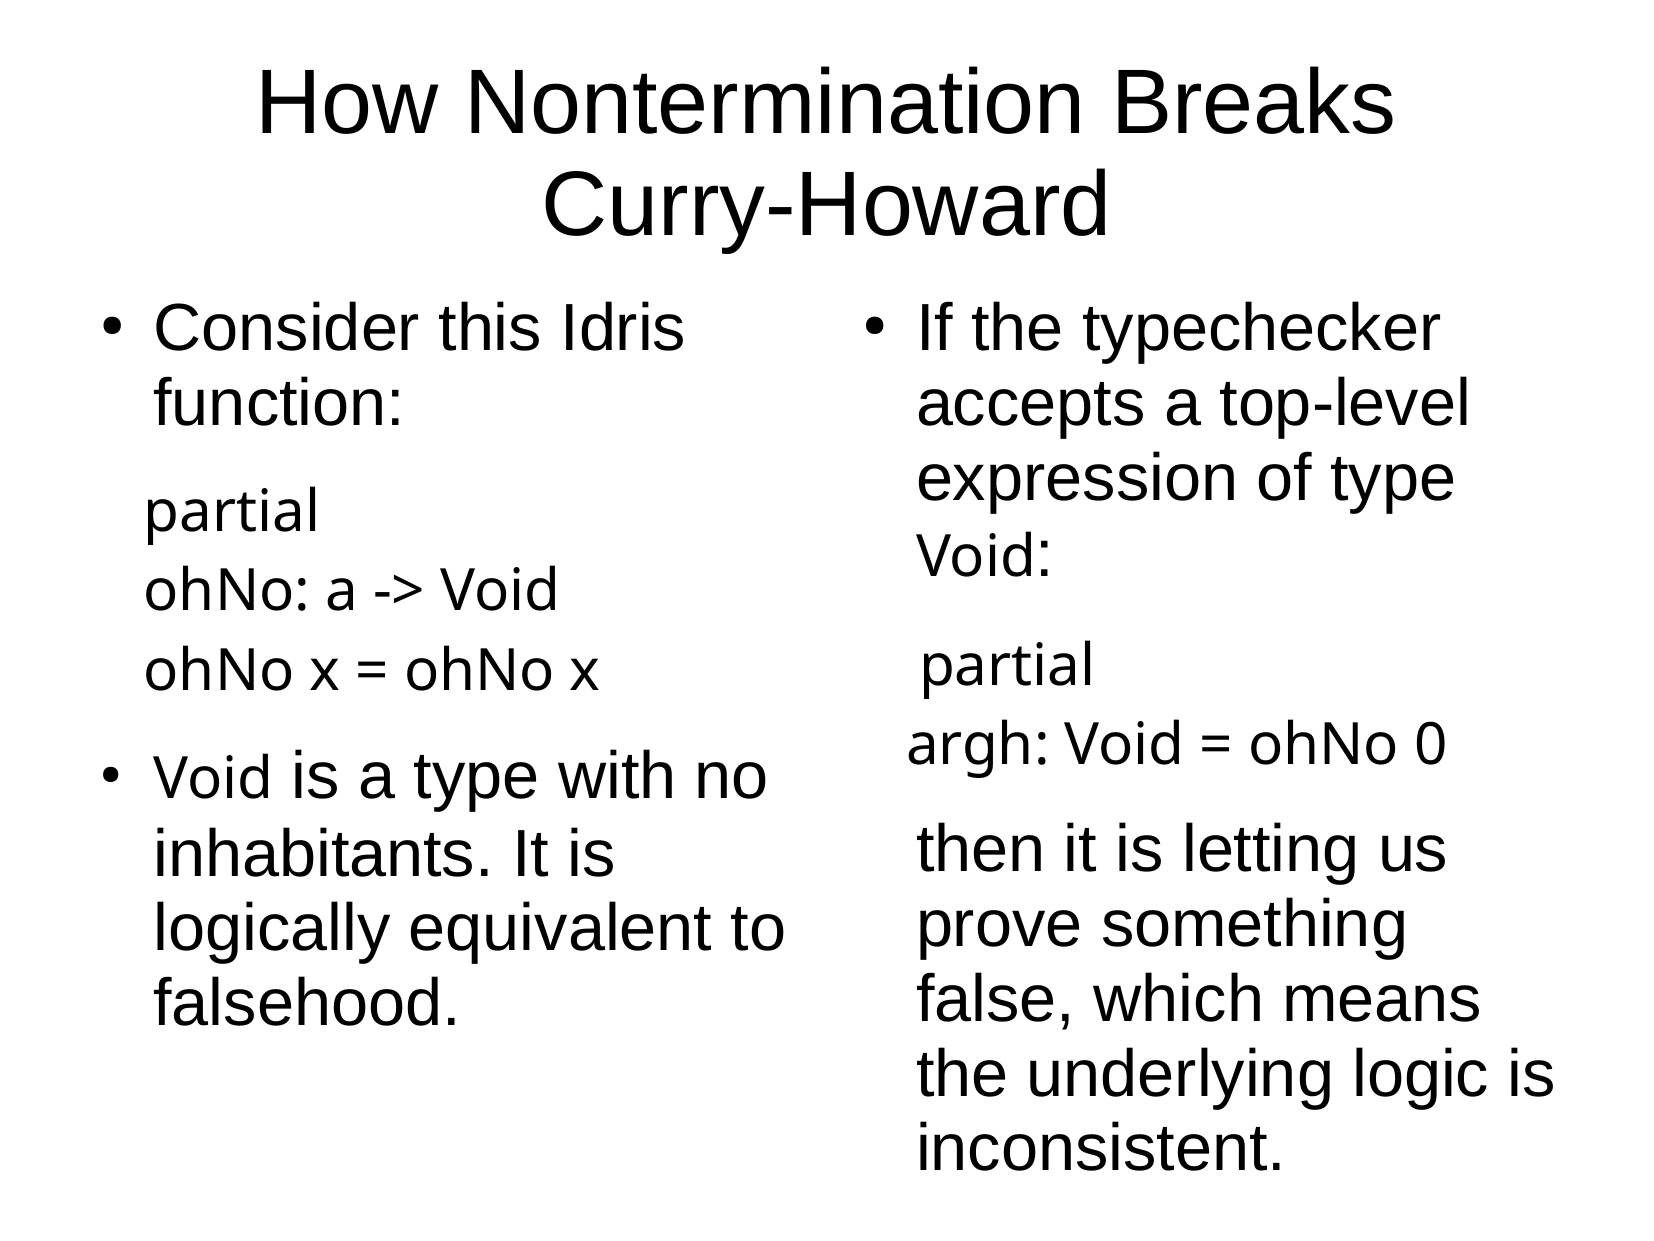

# How Nontermination Breaks Curry-Howard
Consider this Idris function:
 partial
 ohNo: a -> Void
 ohNo x = ohNo x
Void is a type with no inhabitants. It is logically equivalent to falsehood.
If the typechecker accepts a top-level expression of type Void:
 partial
 argh: Void = ohNo 0
then it is letting us prove something false, which means the underlying logic is inconsistent.